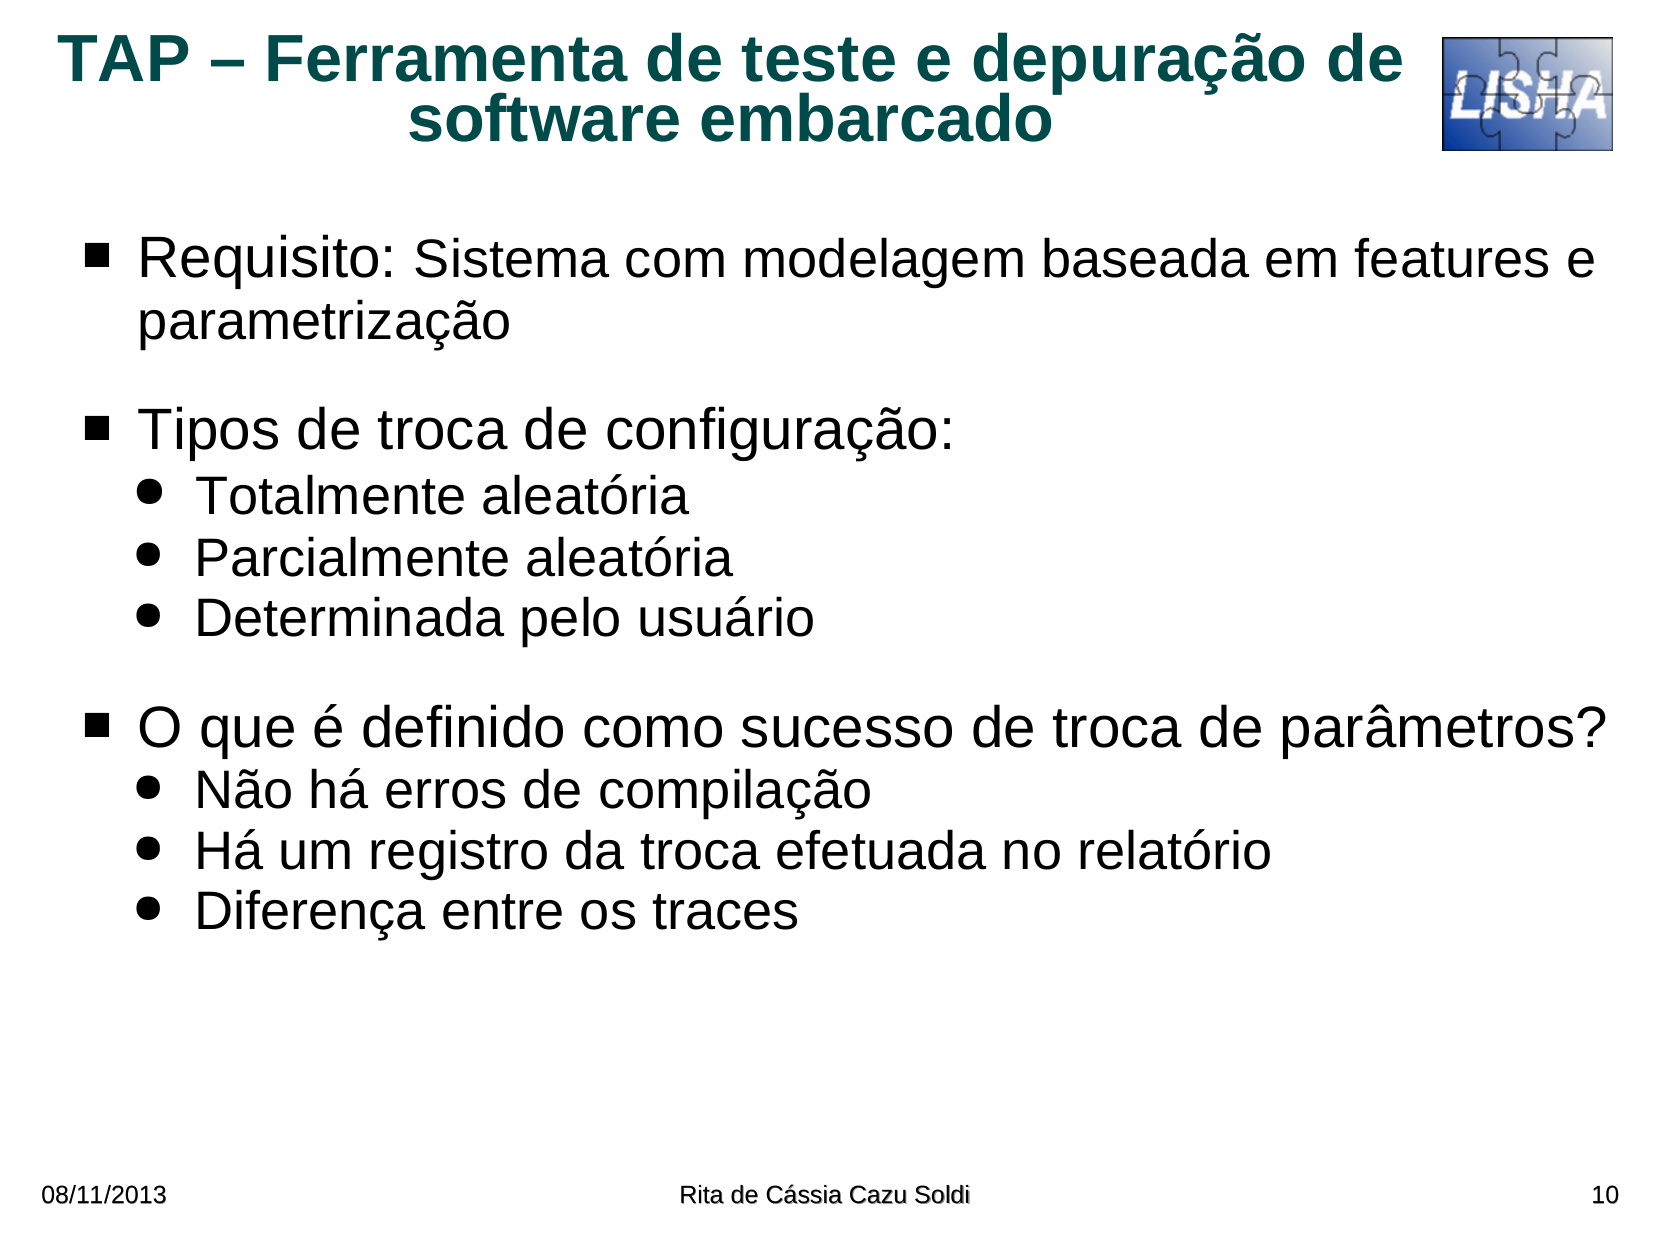

# TAP – Ferramenta de teste e depuração de software embarcado
Requisito: Sistema com modelagem baseada em features e parametrização
Tipos de troca de configuração:
 Totalmente aleatória
 Parcialmente aleatória
 Determinada pelo usuário
O que é definido como sucesso de troca de parâmetros?
 Não há erros de compilação
 Há um registro da troca efetuada no relatório
 Diferença entre os traces